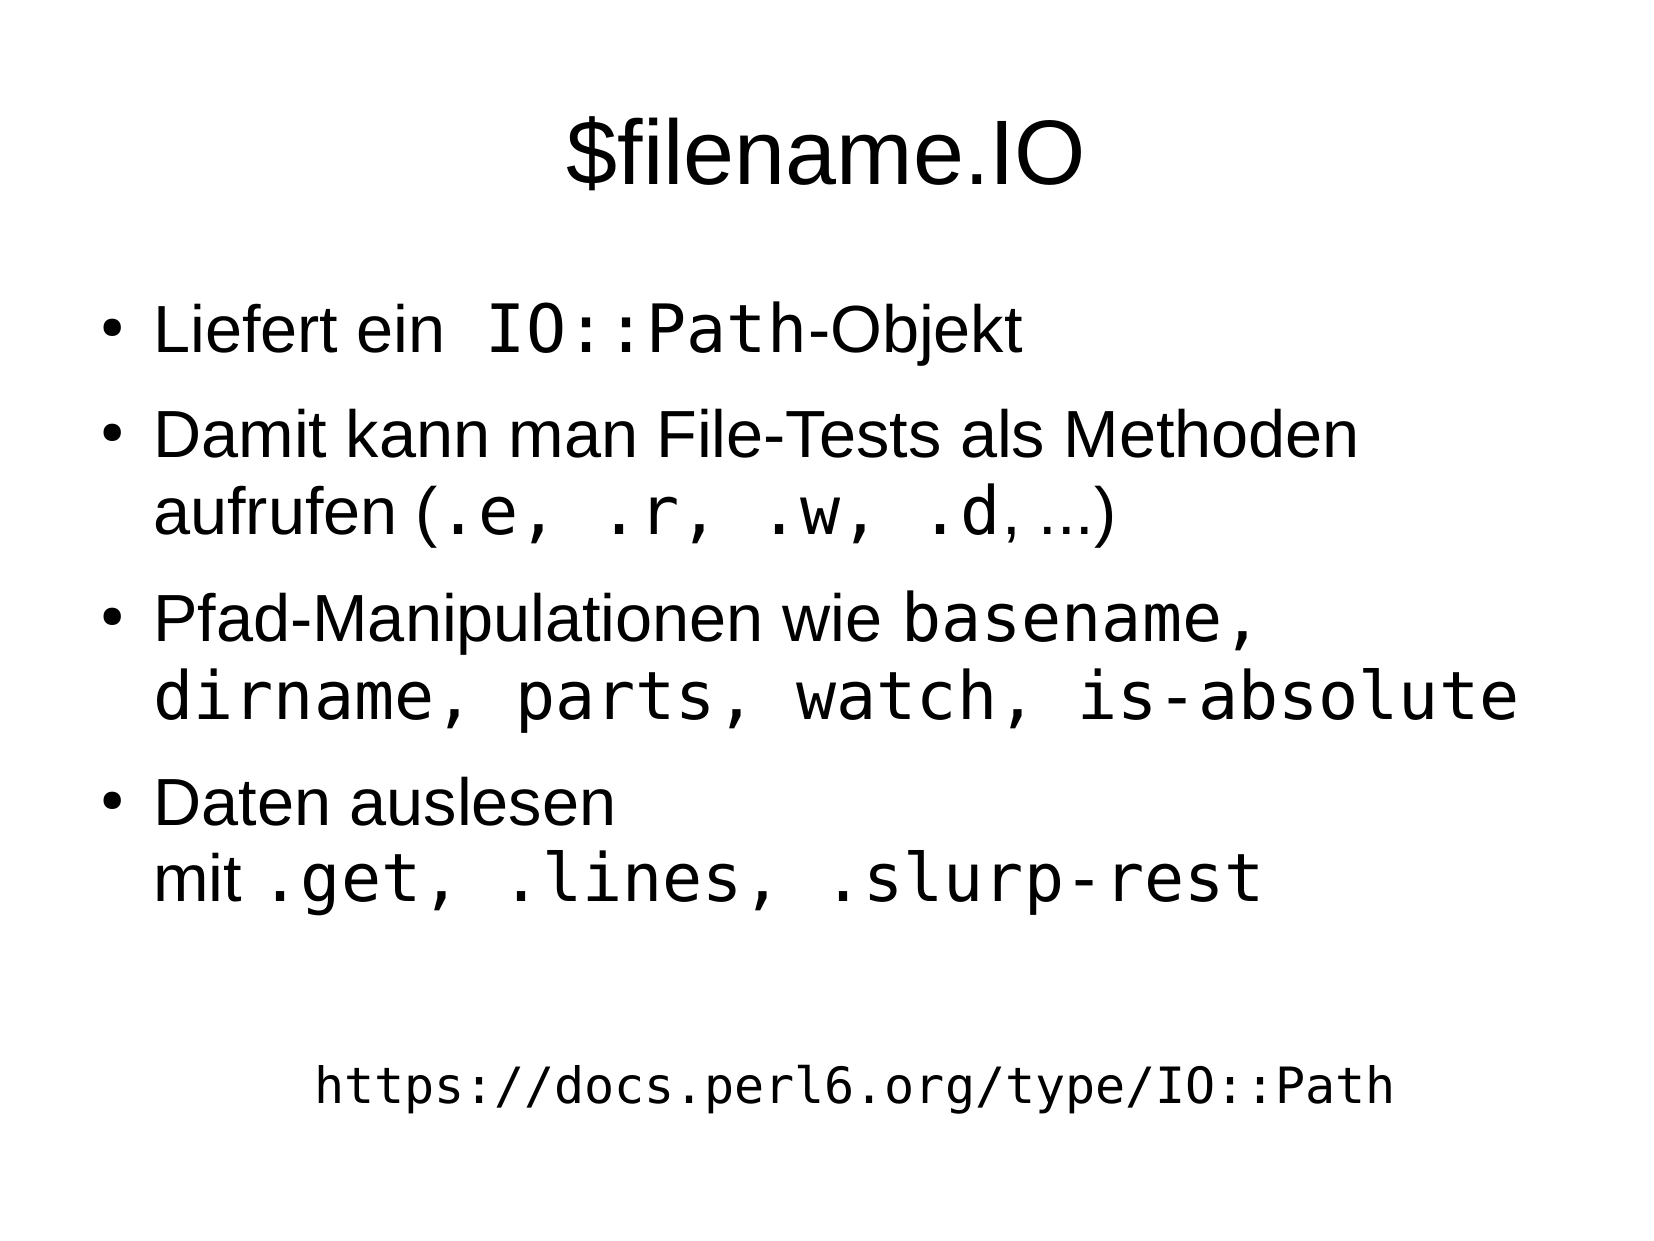

# $filename.IO
Liefert ein IO::Path-Objekt
Damit kann man File-Tests als Methoden aufrufen (.e, .r, .w, .d, ...)
Pfad-Manipulationen wie basename, dirname, parts, watch, is-absolute
Daten auslesen mit .get, .lines, .slurp-rest
https://docs.perl6.org/type/IO::Path